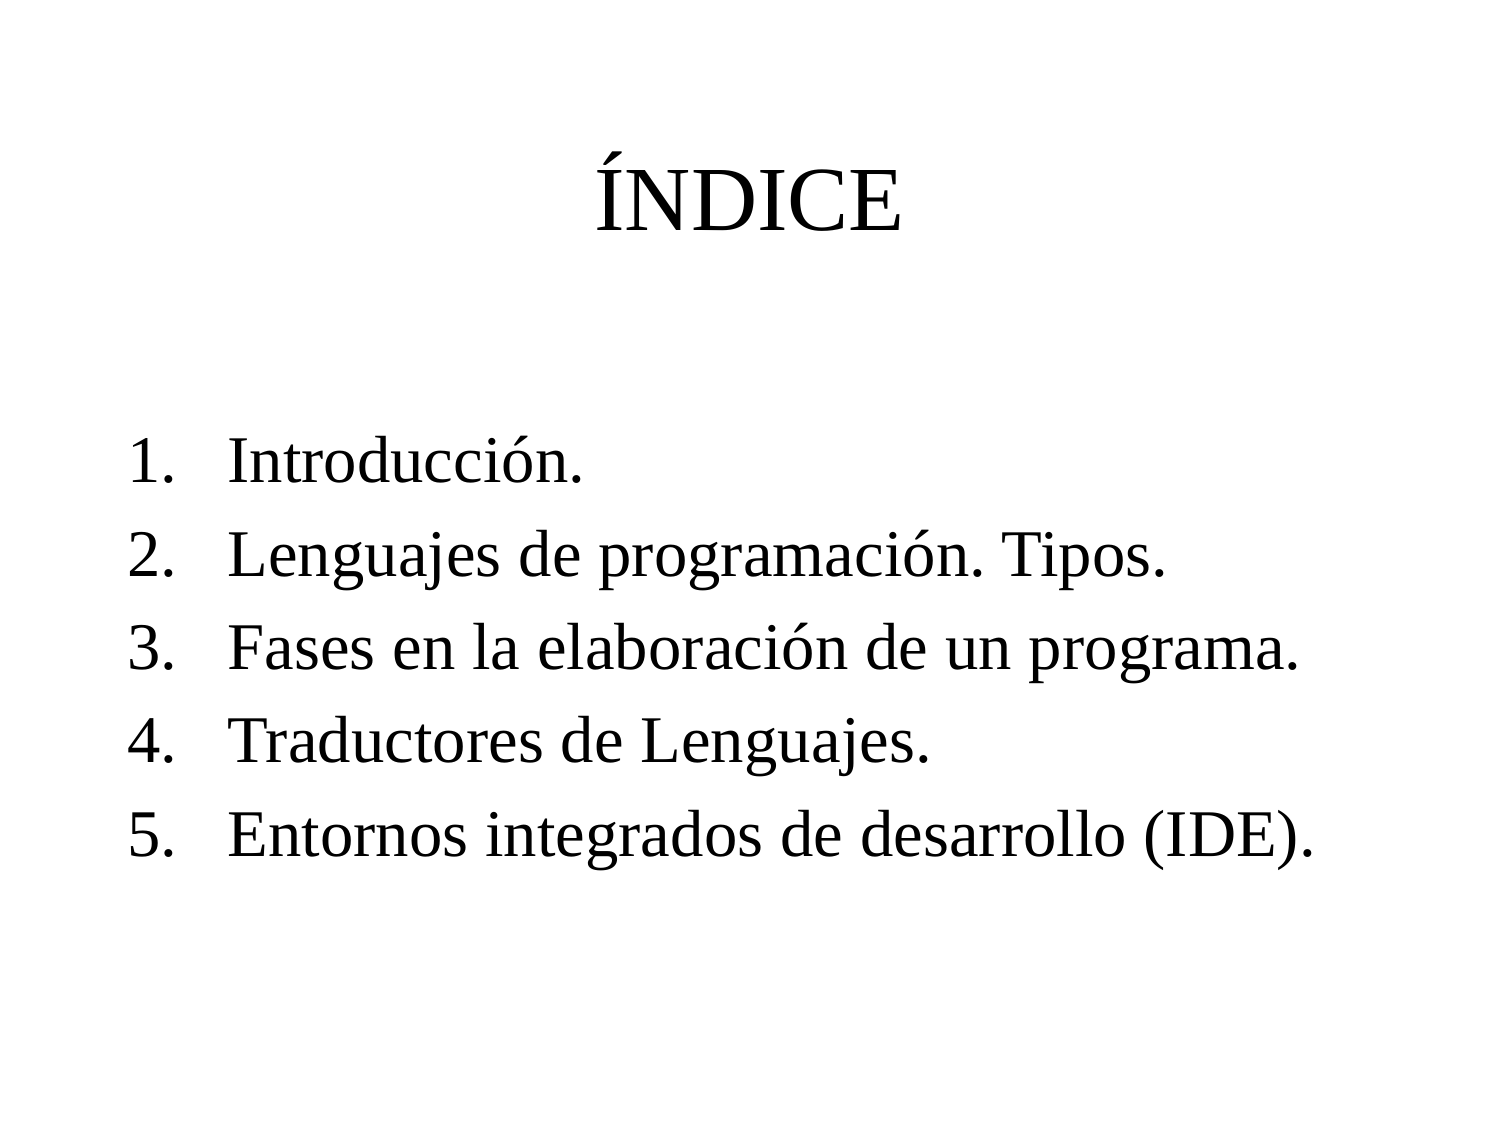

# ÍNDICE
Introducción.
Lenguajes de programación. Tipos.
Fases en la elaboración de un programa.
Traductores de Lenguajes.
Entornos integrados de desarrollo (IDE).